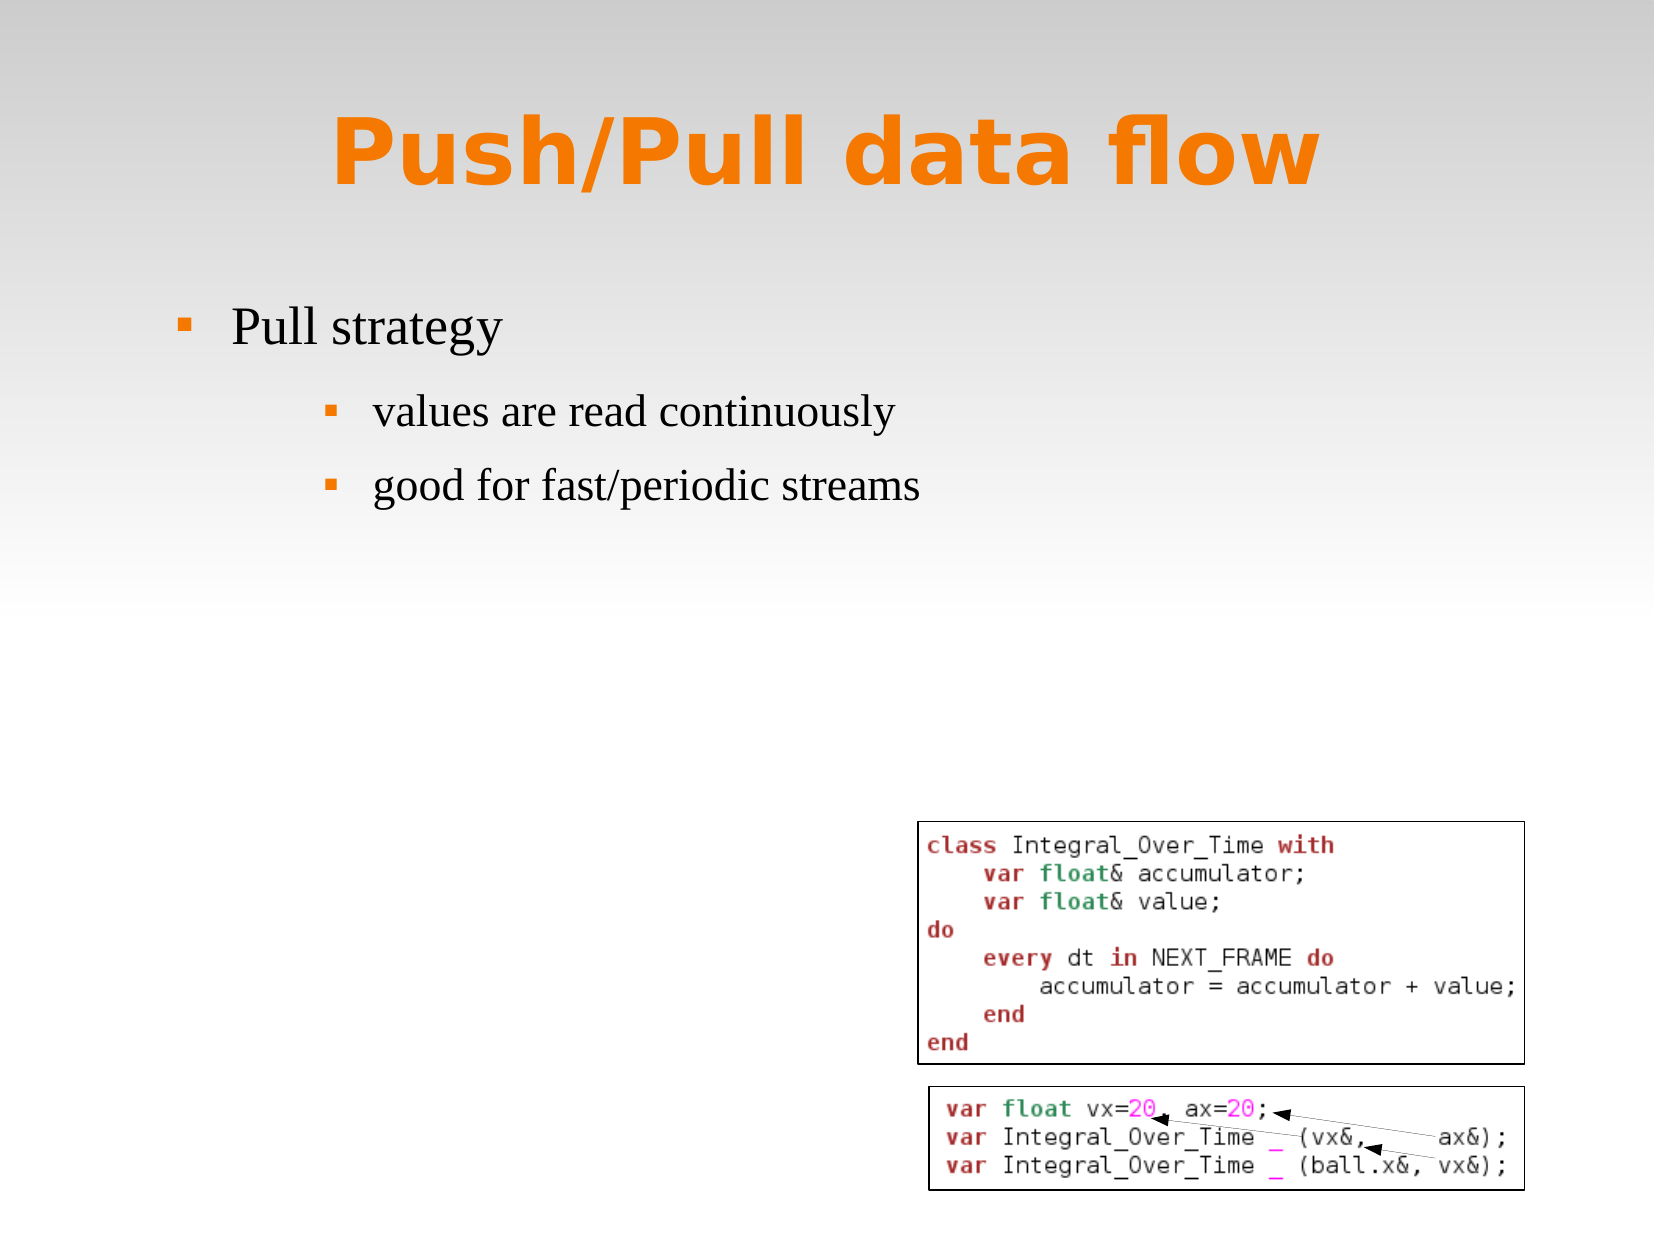

# Push/Pull data flow
Pull strategy
values are read continuously
good for fast/periodic streams